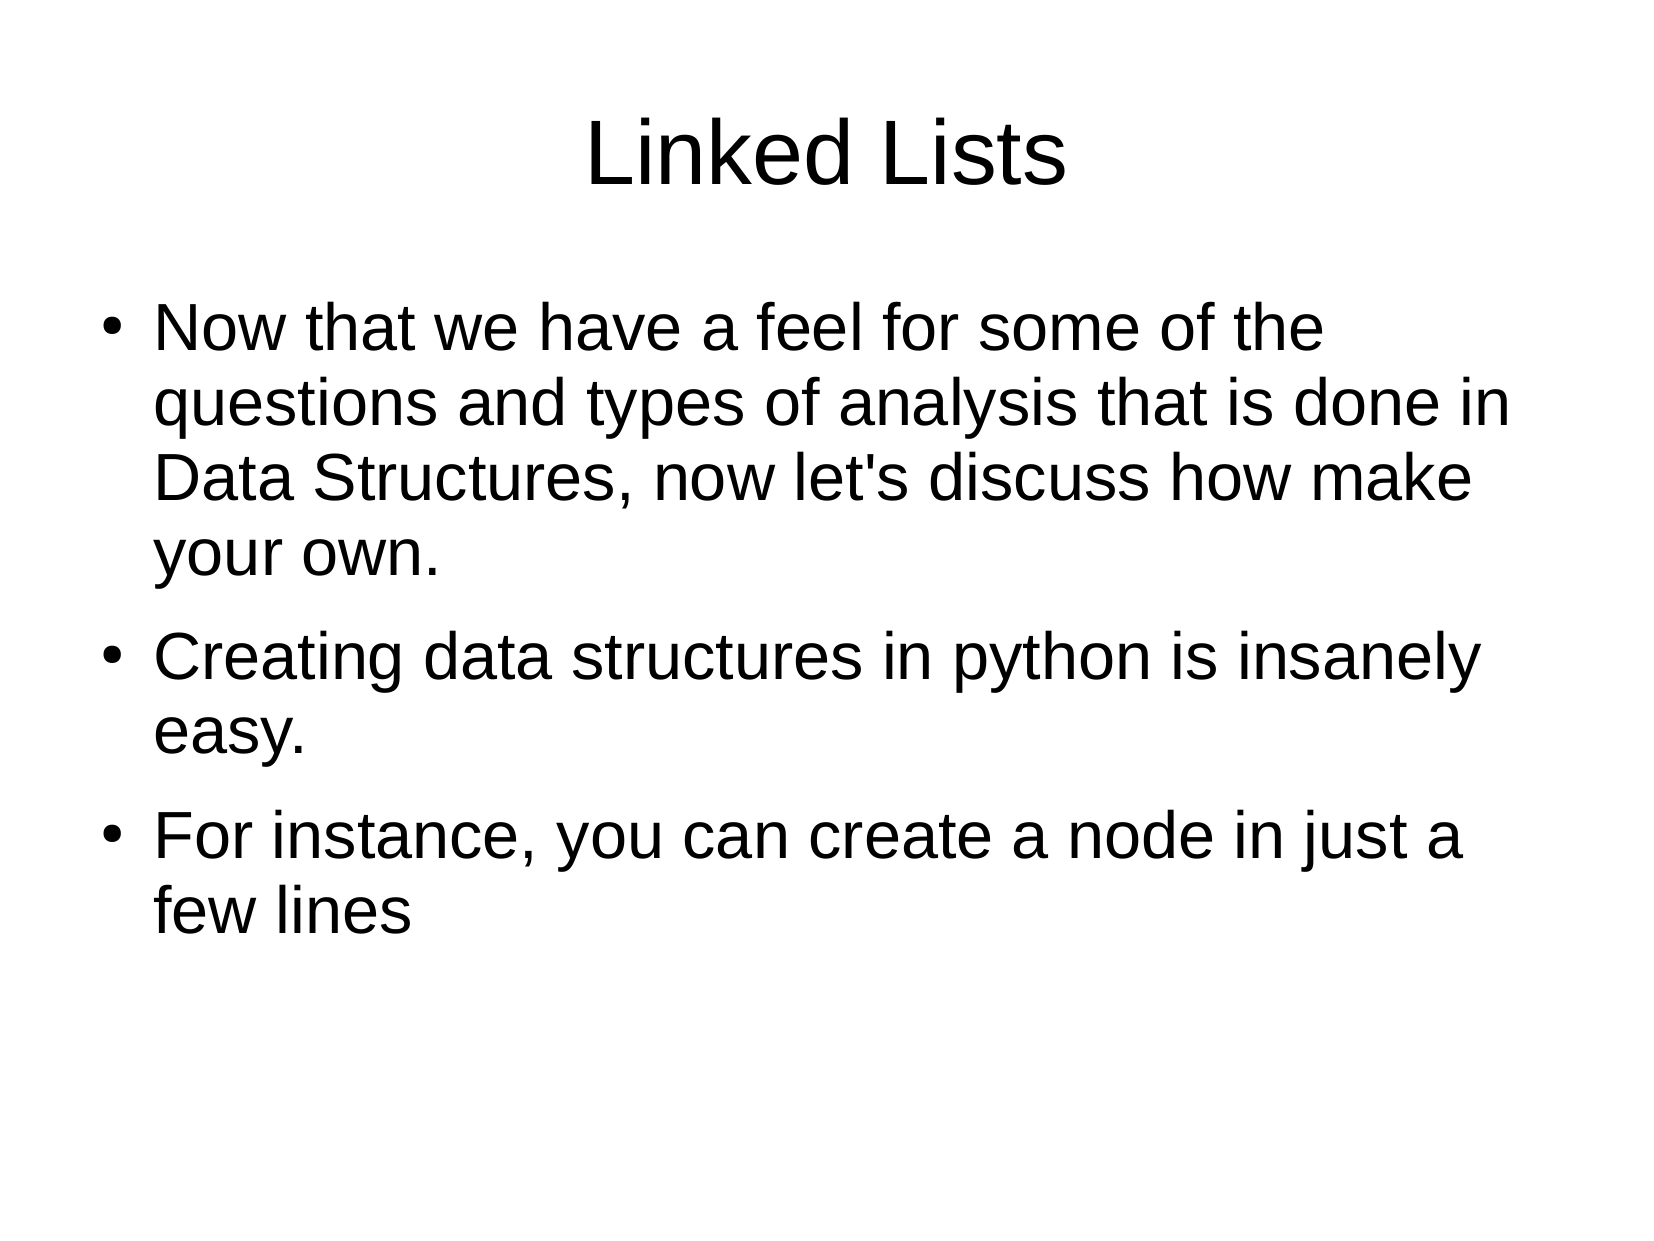

# Linked Lists
Now that we have a feel for some of the questions and types of analysis that is done in Data Structures, now let's discuss how make your own.
Creating data structures in python is insanely easy.
For instance, you can create a node in just a few lines